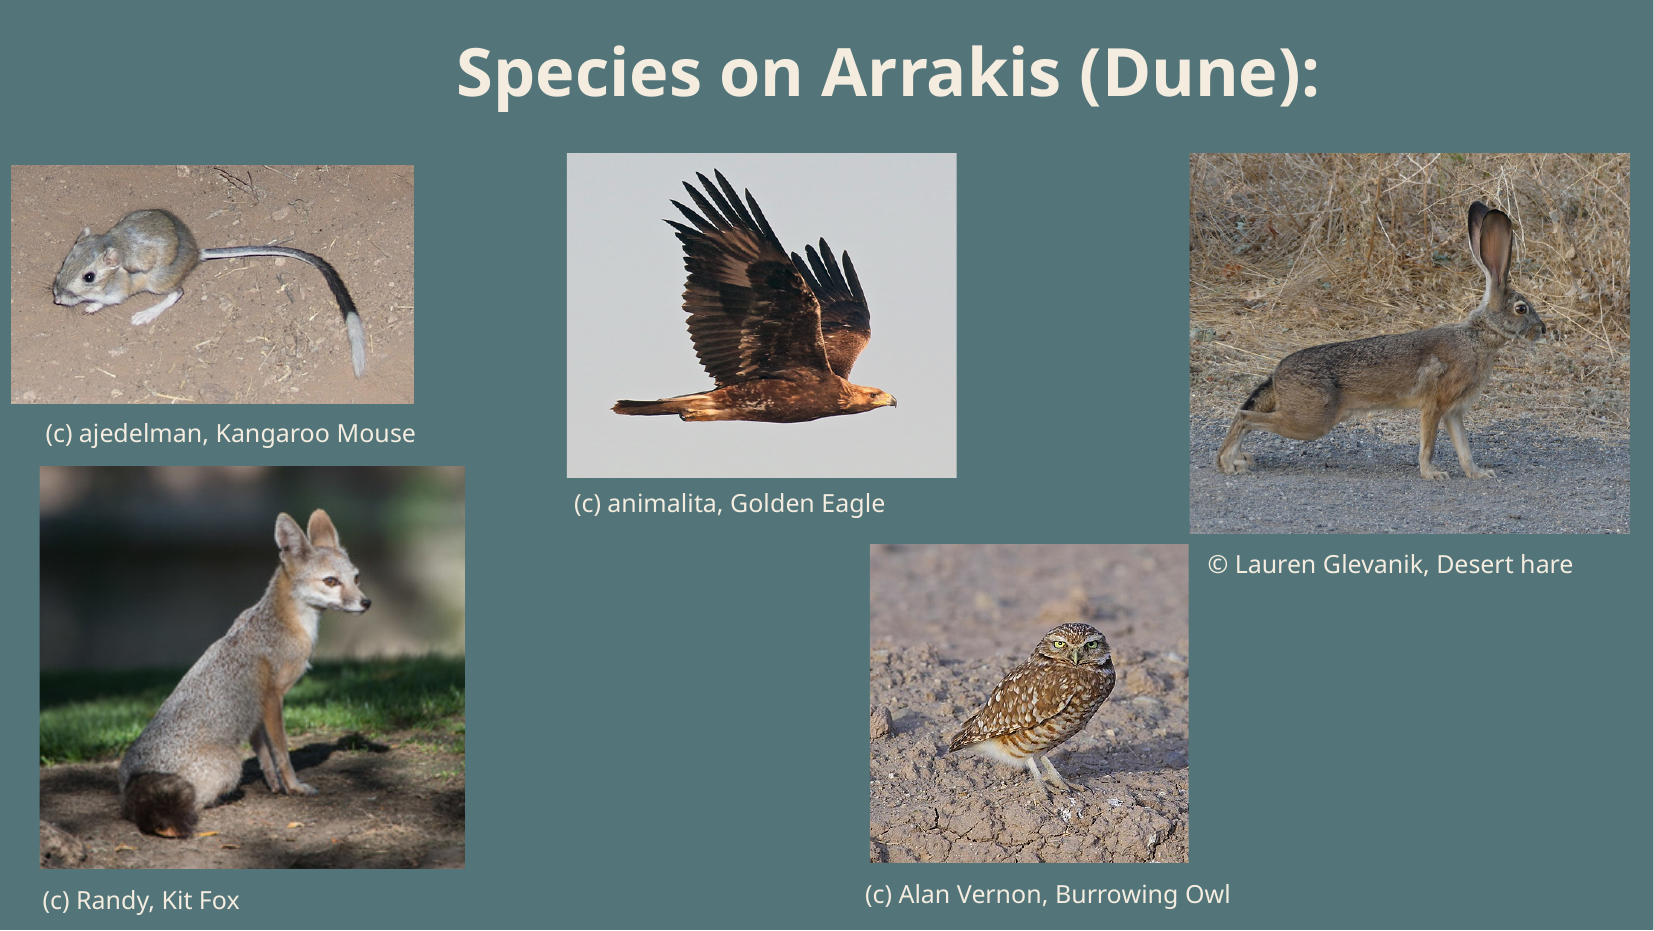

Species on Arrakis (Dune):
(c) ajedelman, Kangaroo Mouse
(c) animalita, Golden Eagle
© Lauren Glevanik, Desert hare
(c) Alan Vernon, Burrowing Owl
(c) Randy, Kit Fox